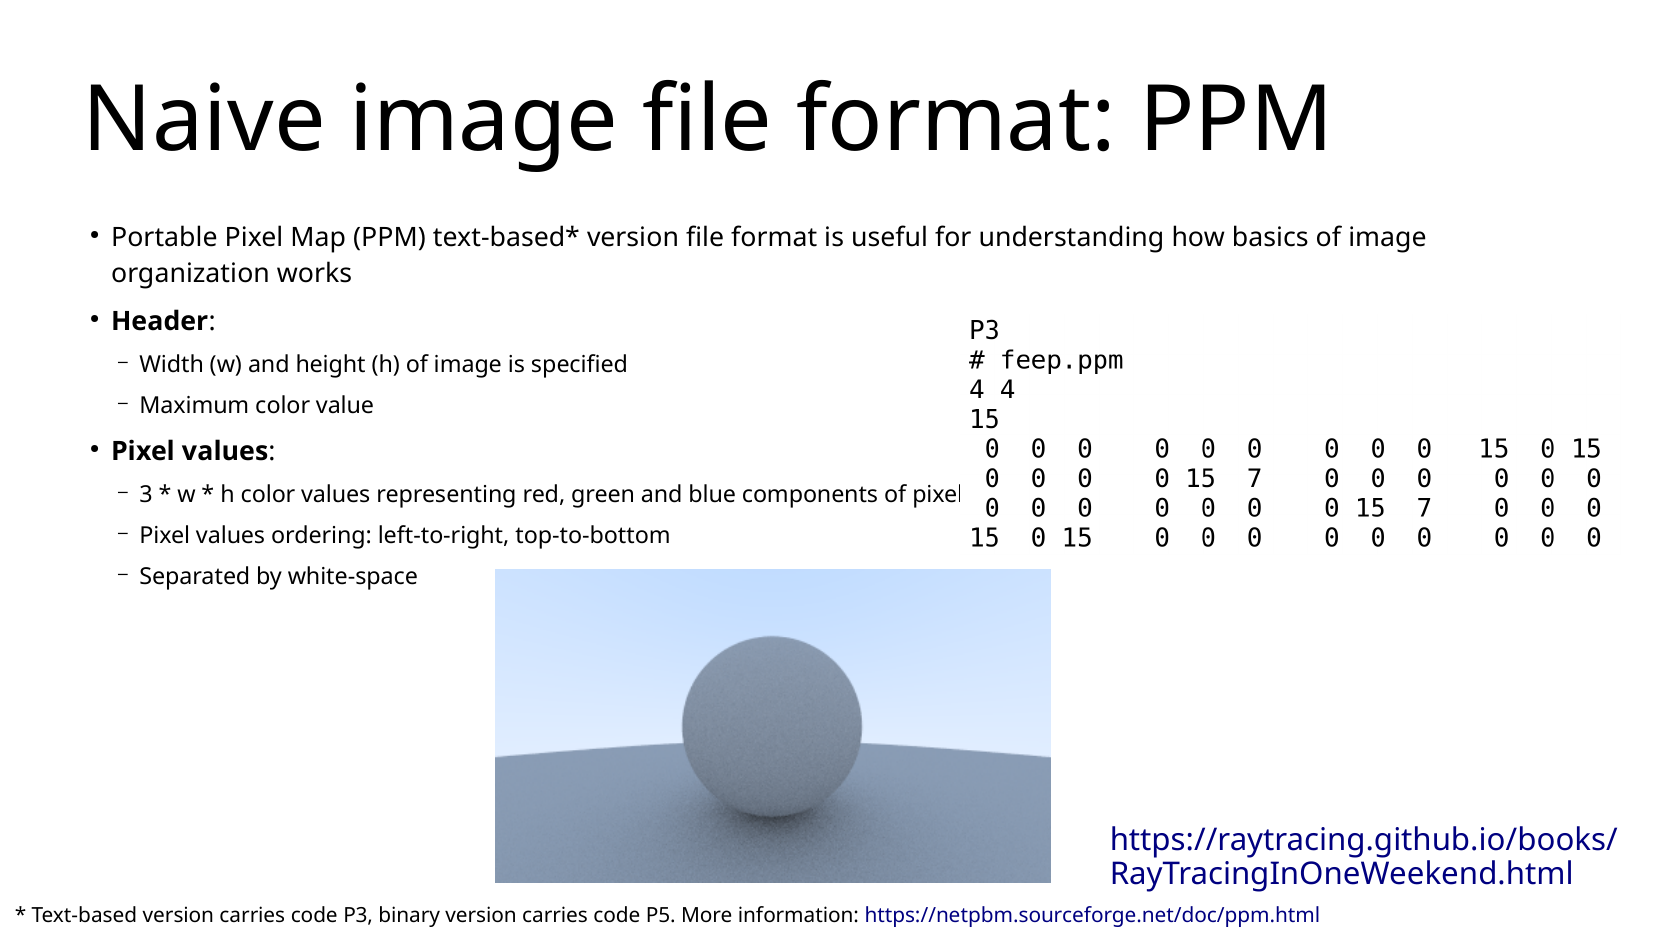

# Naive image file format: PPM
Portable Pixel Map (PPM) text-based* version file format is useful for understanding how basics of image organization works
Header:
Width (w) and height (h) of image is specified
Maximum color value
Pixel values:
3 * w * h color values representing red, green and blue components of pixel
Pixel values ordering: left-to-right, top-to-bottom
Separated by white-space
https://raytracing.github.io/books/RayTracingInOneWeekend.html
* Text-based version carries code P3, binary version carries code P5. More information: https://netpbm.sourceforge.net/doc/ppm.html